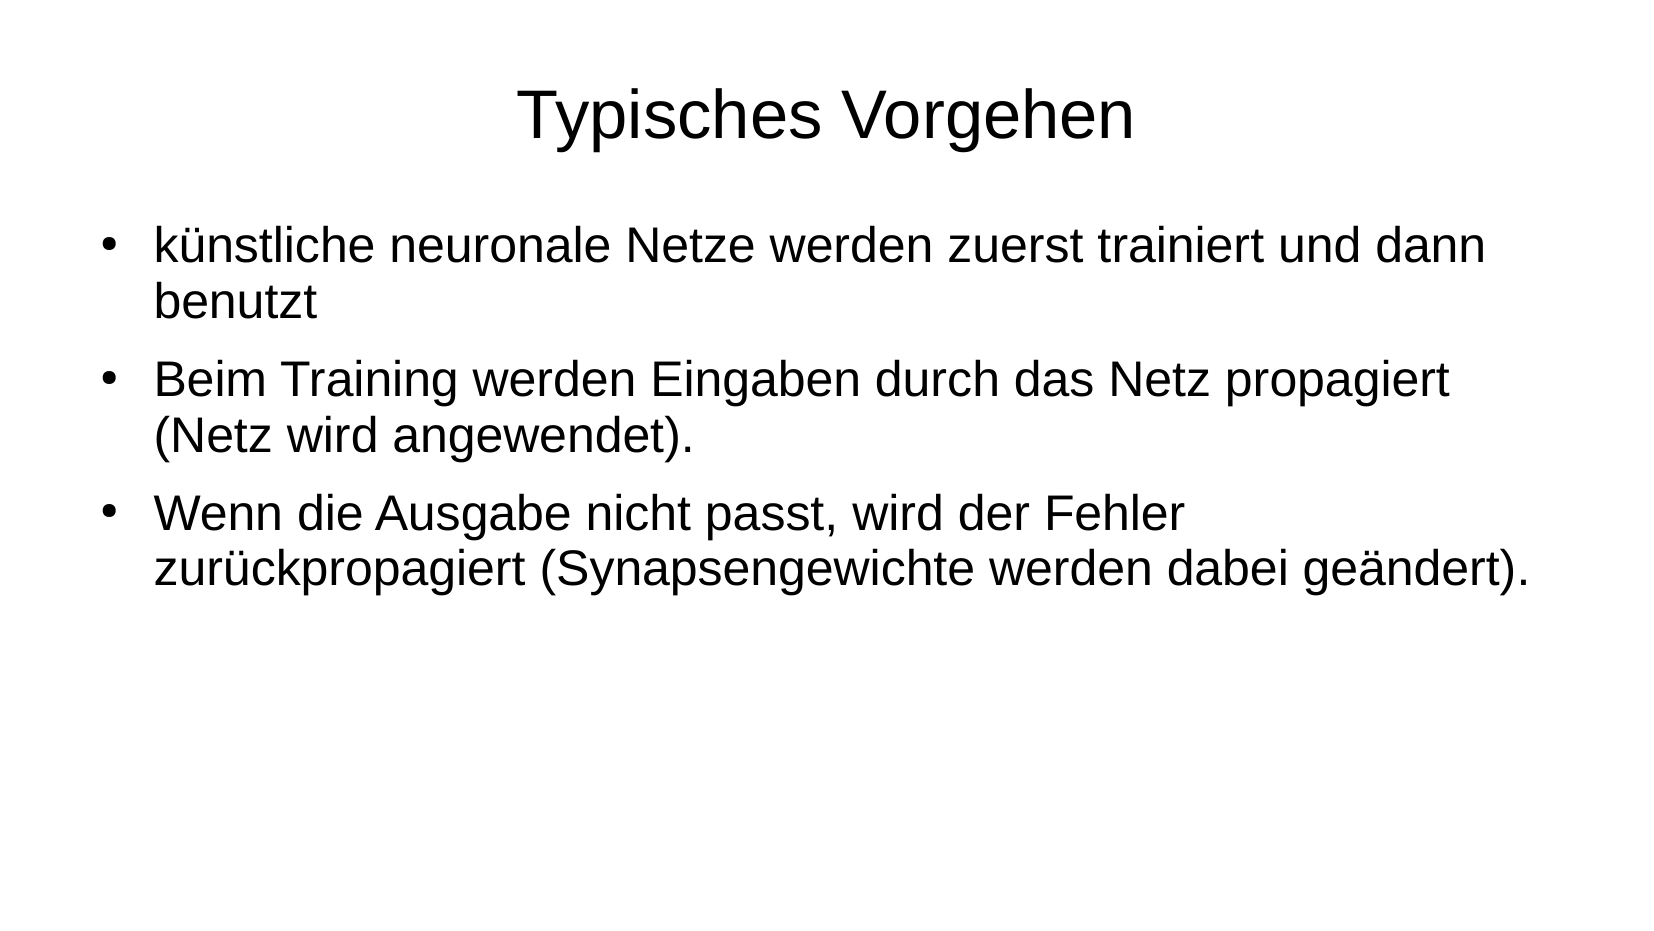

# Typisches Vorgehen
künstliche neuronale Netze werden zuerst trainiert und dann benutzt
Beim Training werden Eingaben durch das Netz propagiert (Netz wird angewendet).
Wenn die Ausgabe nicht passt, wird der Fehler zurückpropagiert (Synapsengewichte werden dabei geändert).